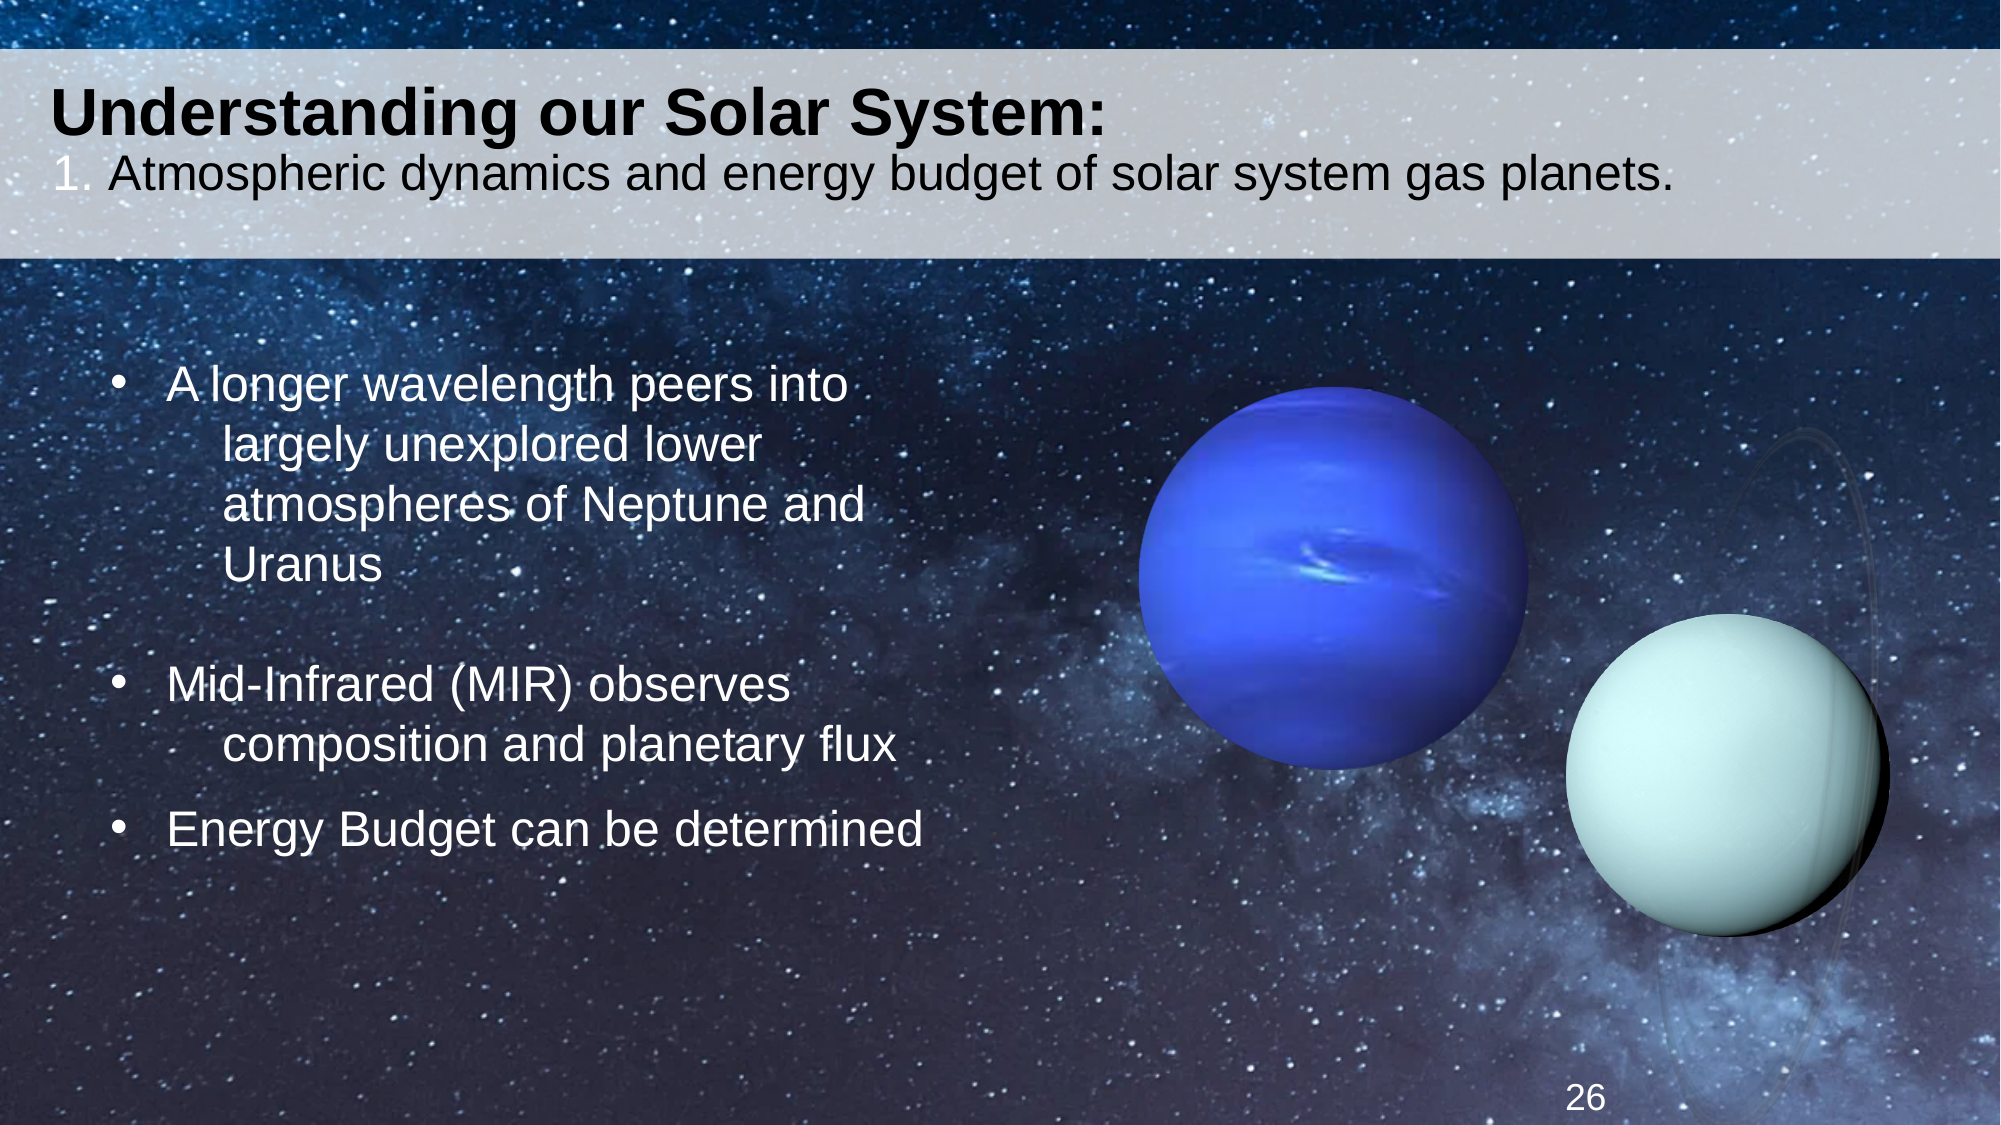

Understanding our Solar System:
Atmospheric dynamics and energy budget of solar system gas planets.
A longer wavelength peers into largely unexplored lower atmospheres of Neptune and Uranus
Mid-Infrared (MIR) observes composition and planetary flux
Energy Budget can be determined
18